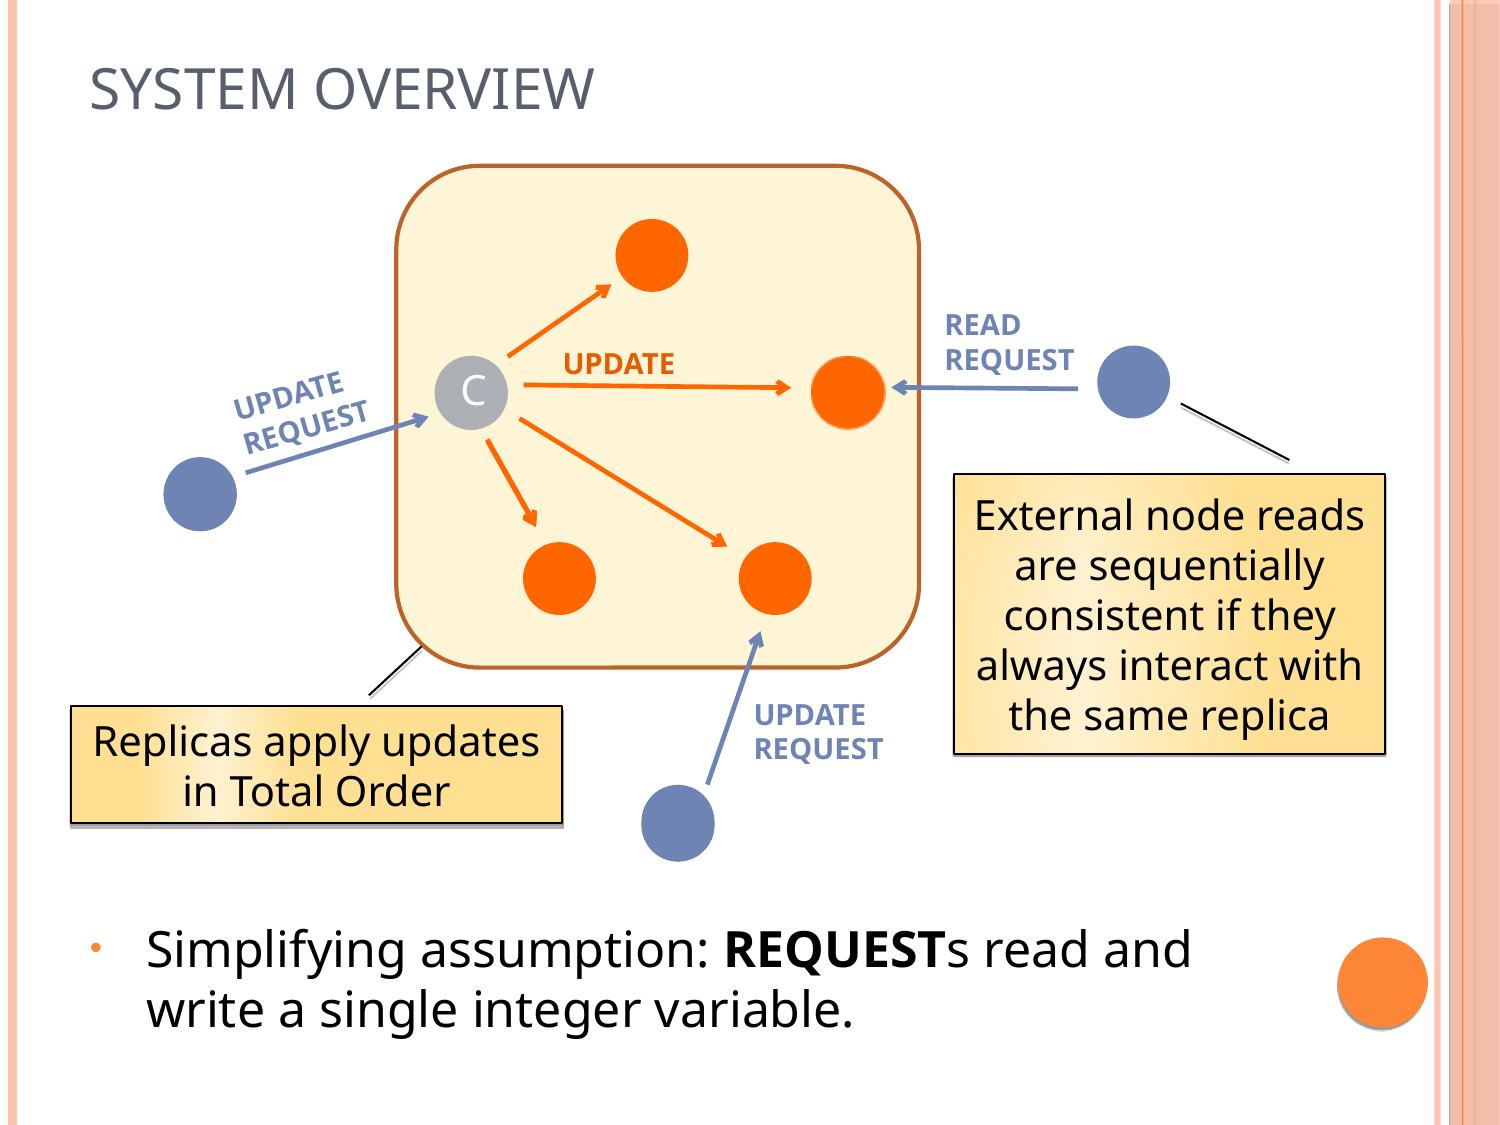

# System overview
READ
REQUEST
UPDATE
C
C
C
UPDATE
REQUEST
External node reads are sequentially consistent if they always interact with the same replica
UPDATE
REQUEST
Replicas apply updates in Total Order
Simplifying assumption: REQUESTs read and write a single integer variable.